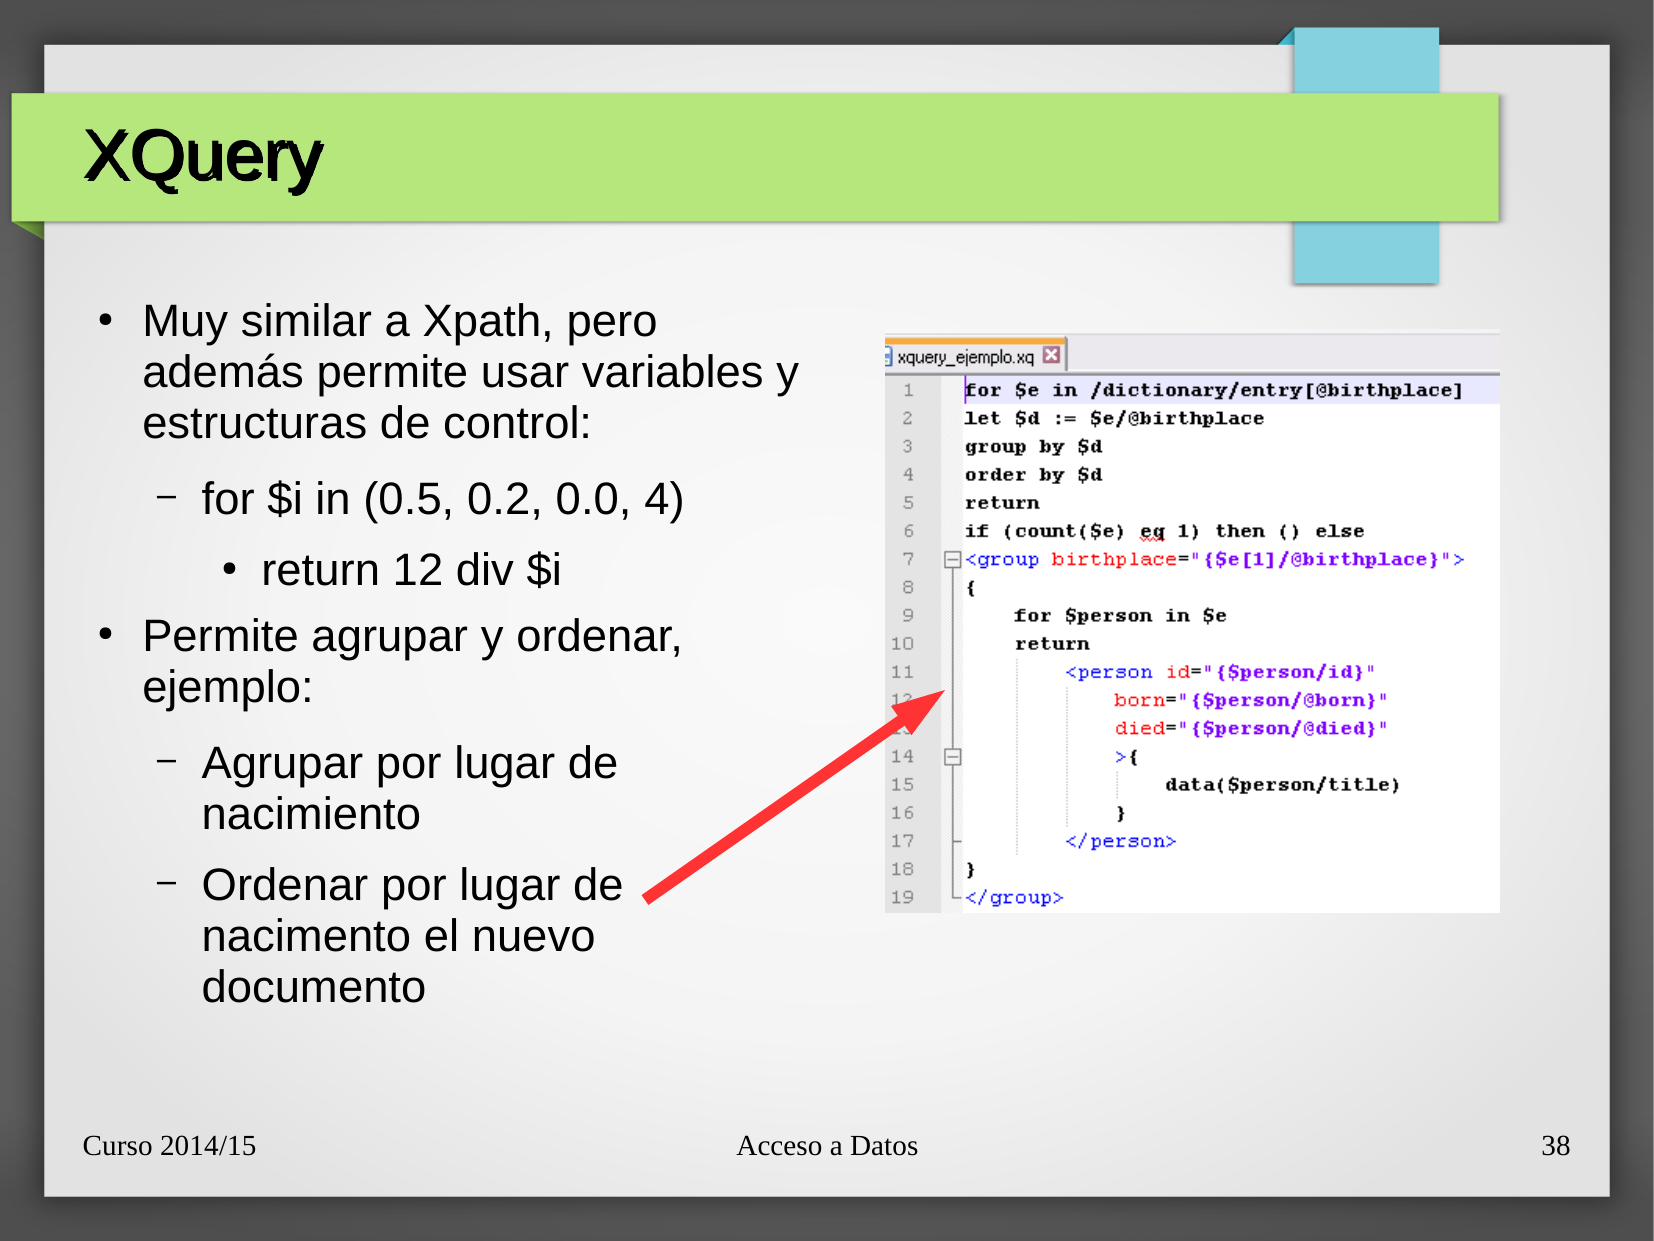

# XQuery
Muy similar a Xpath, pero además permite usar variables y estructuras de control:
for $i in (0.5, 0.2, 0.0, 4)
return 12 div $i
Permite agrupar y ordenar, ejemplo:
Agrupar por lugar de nacimiento
Ordenar por lugar de nacimento el nuevo documento
Curso 2014/15
Acceso a Datos
38